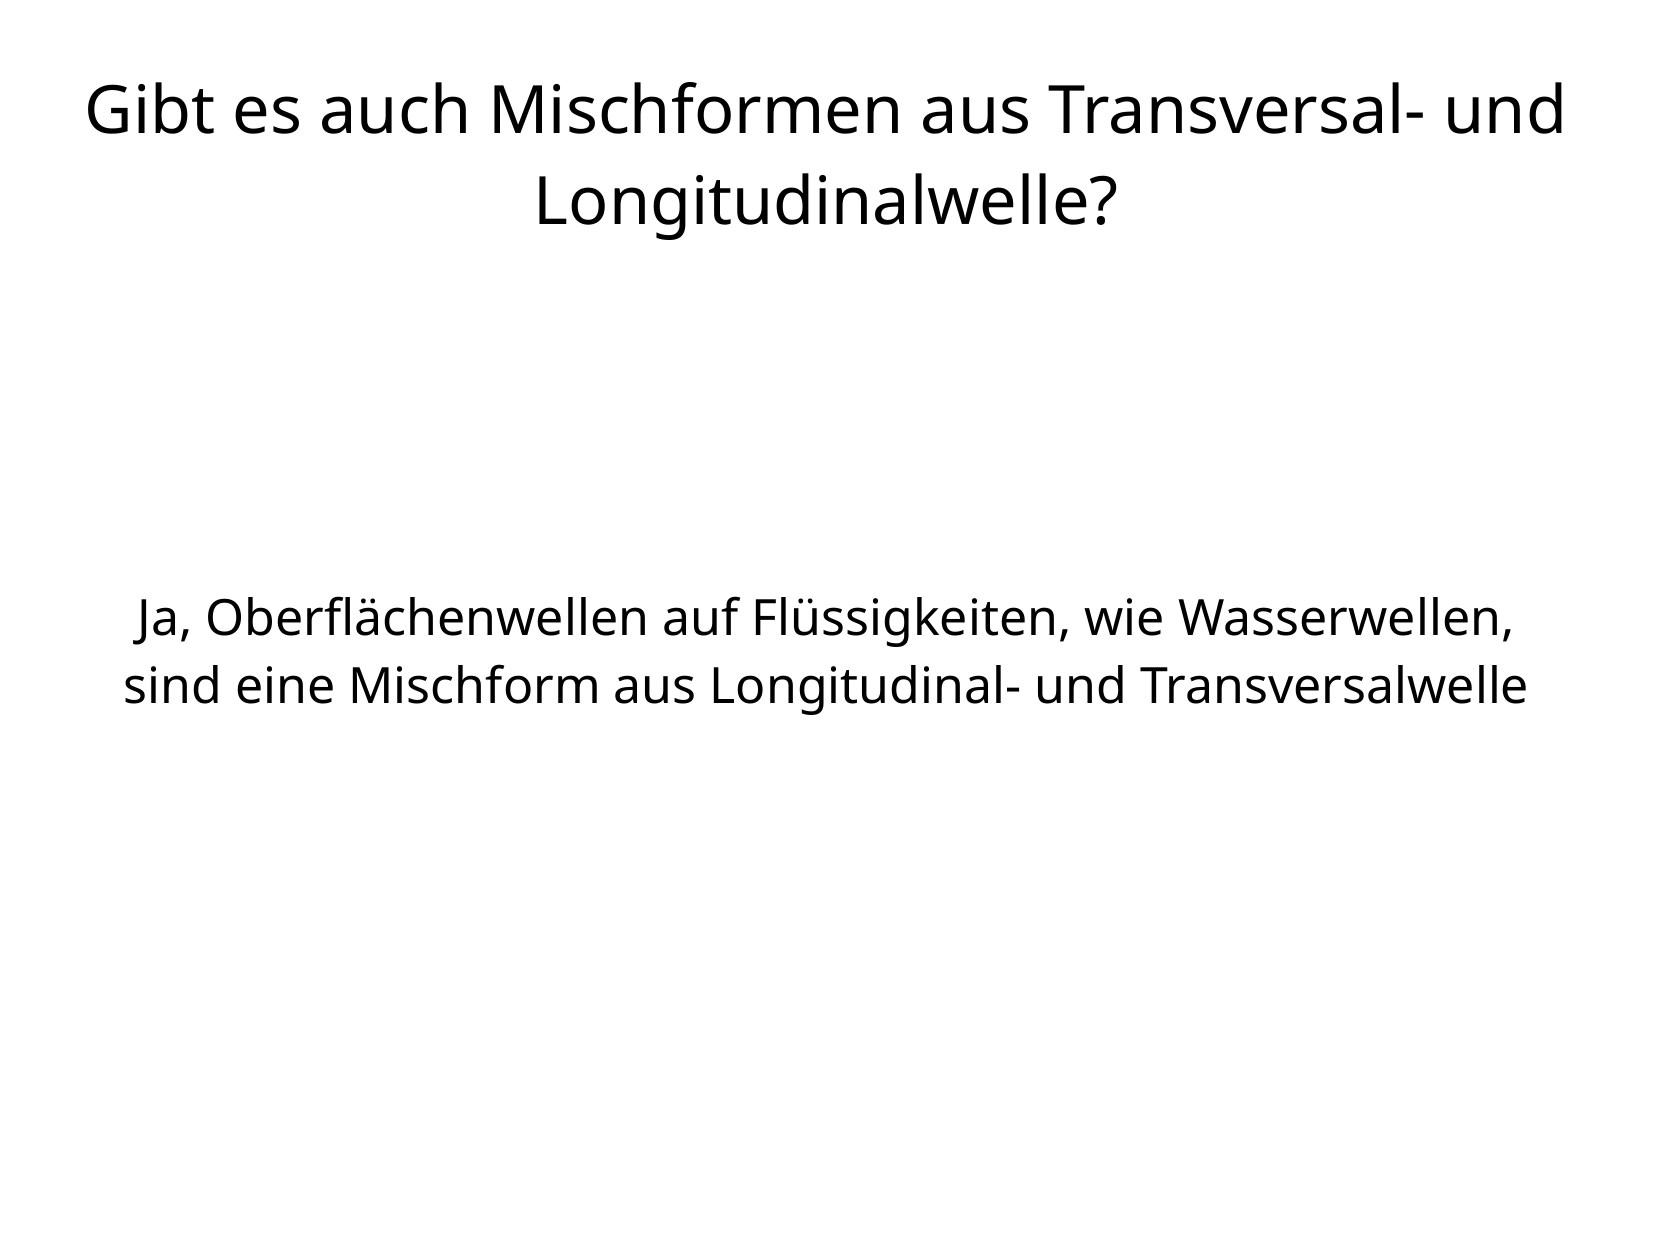

# Gibt es auch Mischformen aus Transversal- und Longitudinalwelle?
Ja, Oberflächenwellen auf Flüssigkeiten, wie Wasserwellen, sind eine Mischform aus Longitudinal- und Transversalwelle